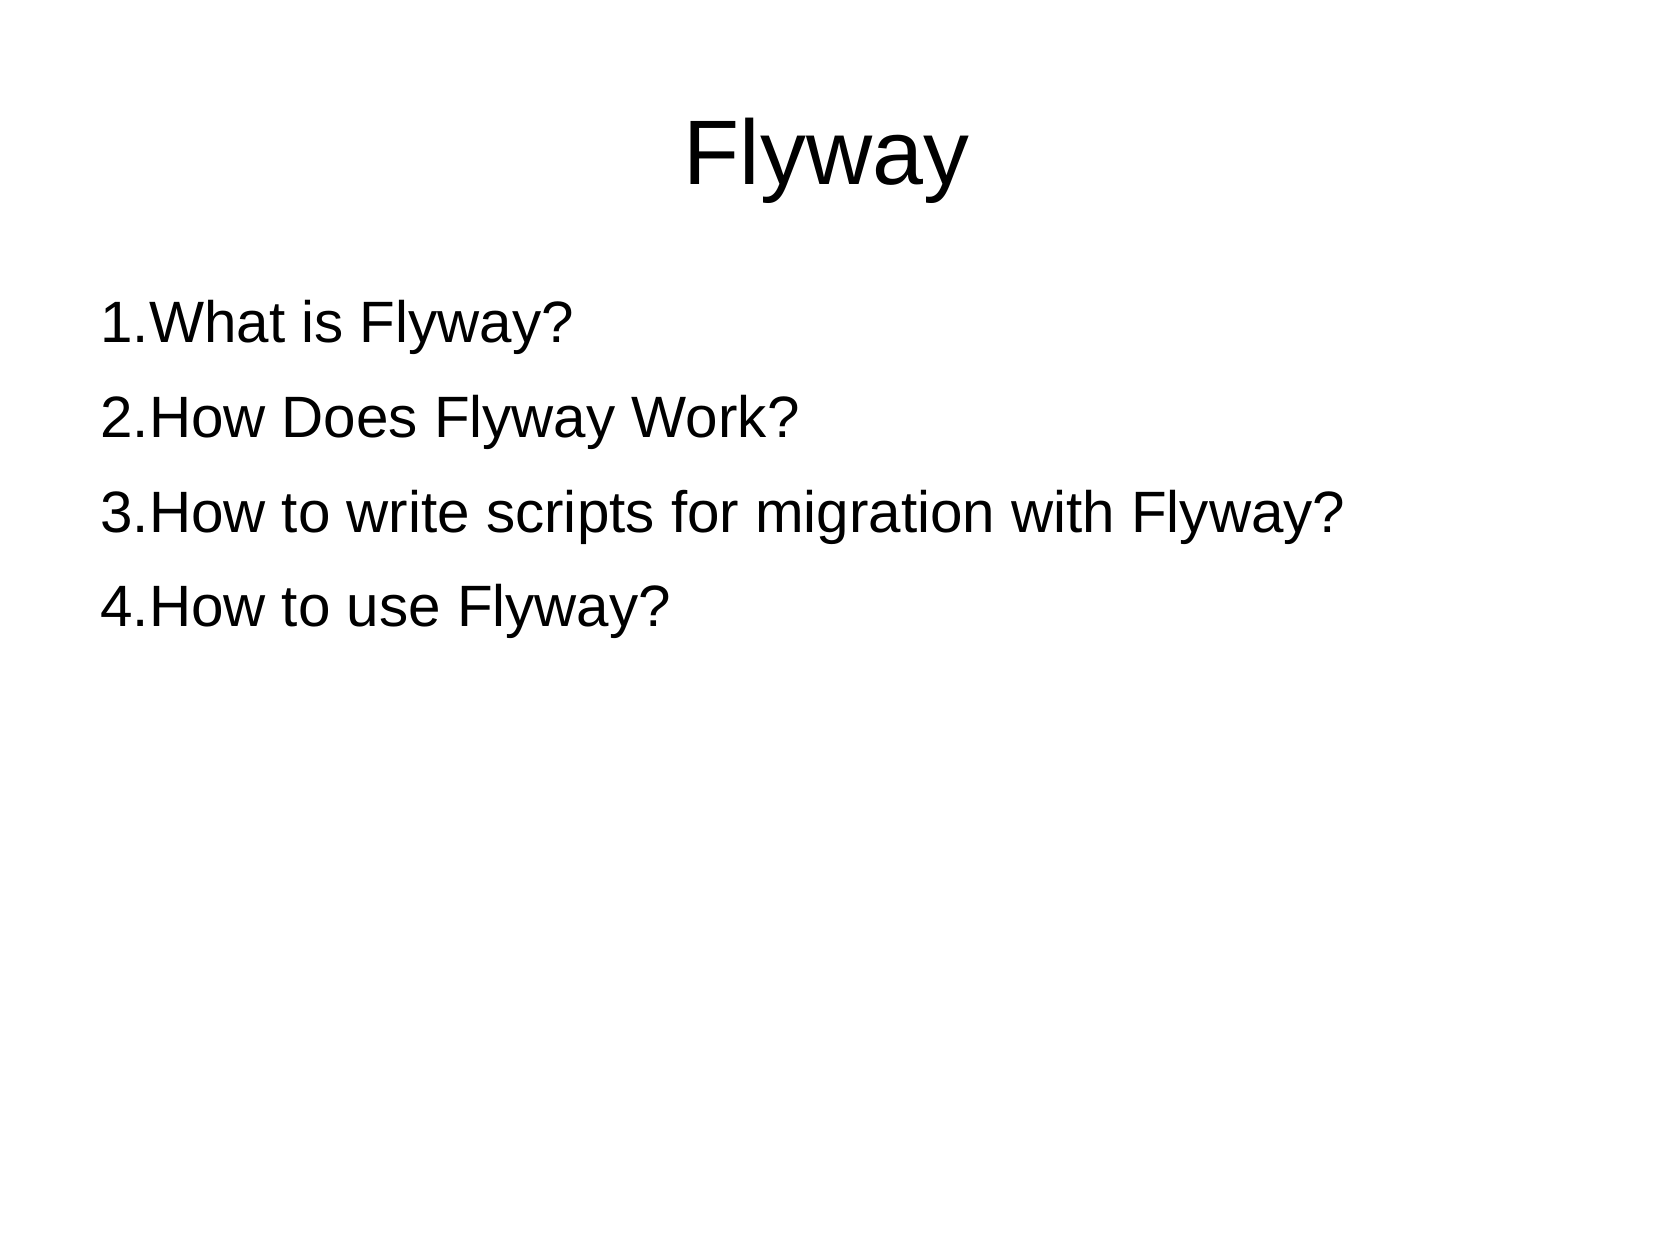

# Flyway
What is Flyway?
How Does Flyway Work?
How to write scripts for migration with Flyway?
How to use Flyway?